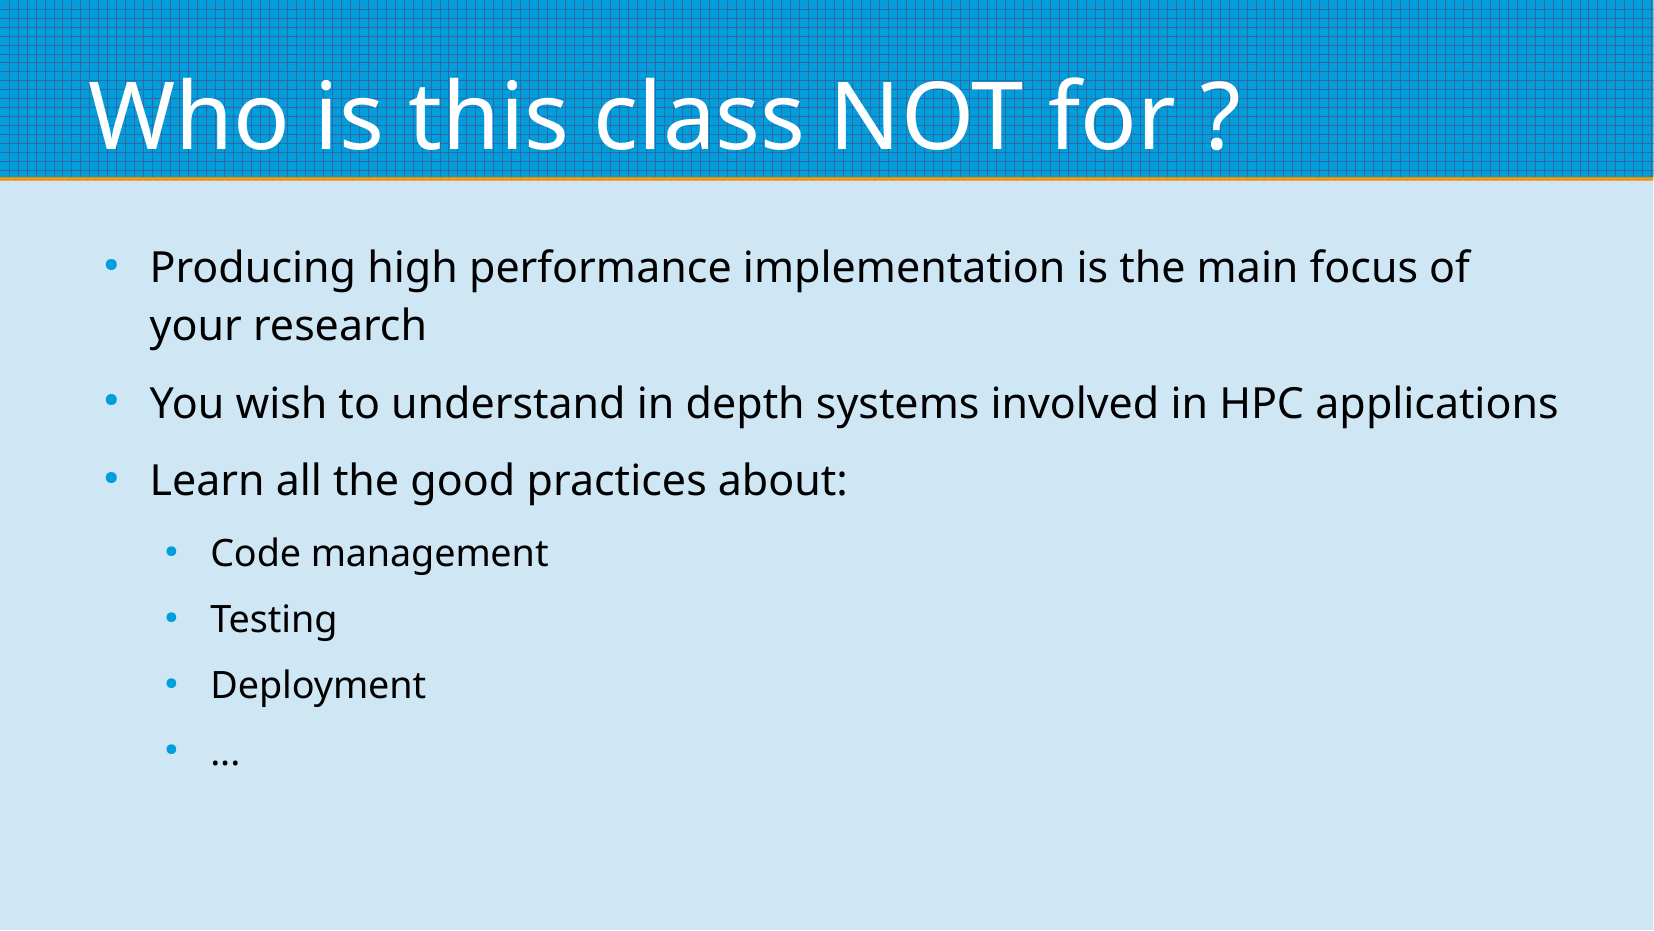

# Who is this class NOT for ?
Producing high performance implementation is the main focus of your research
You wish to understand in depth systems involved in HPC applications
Learn all the good practices about:
Code management
Testing
Deployment
...